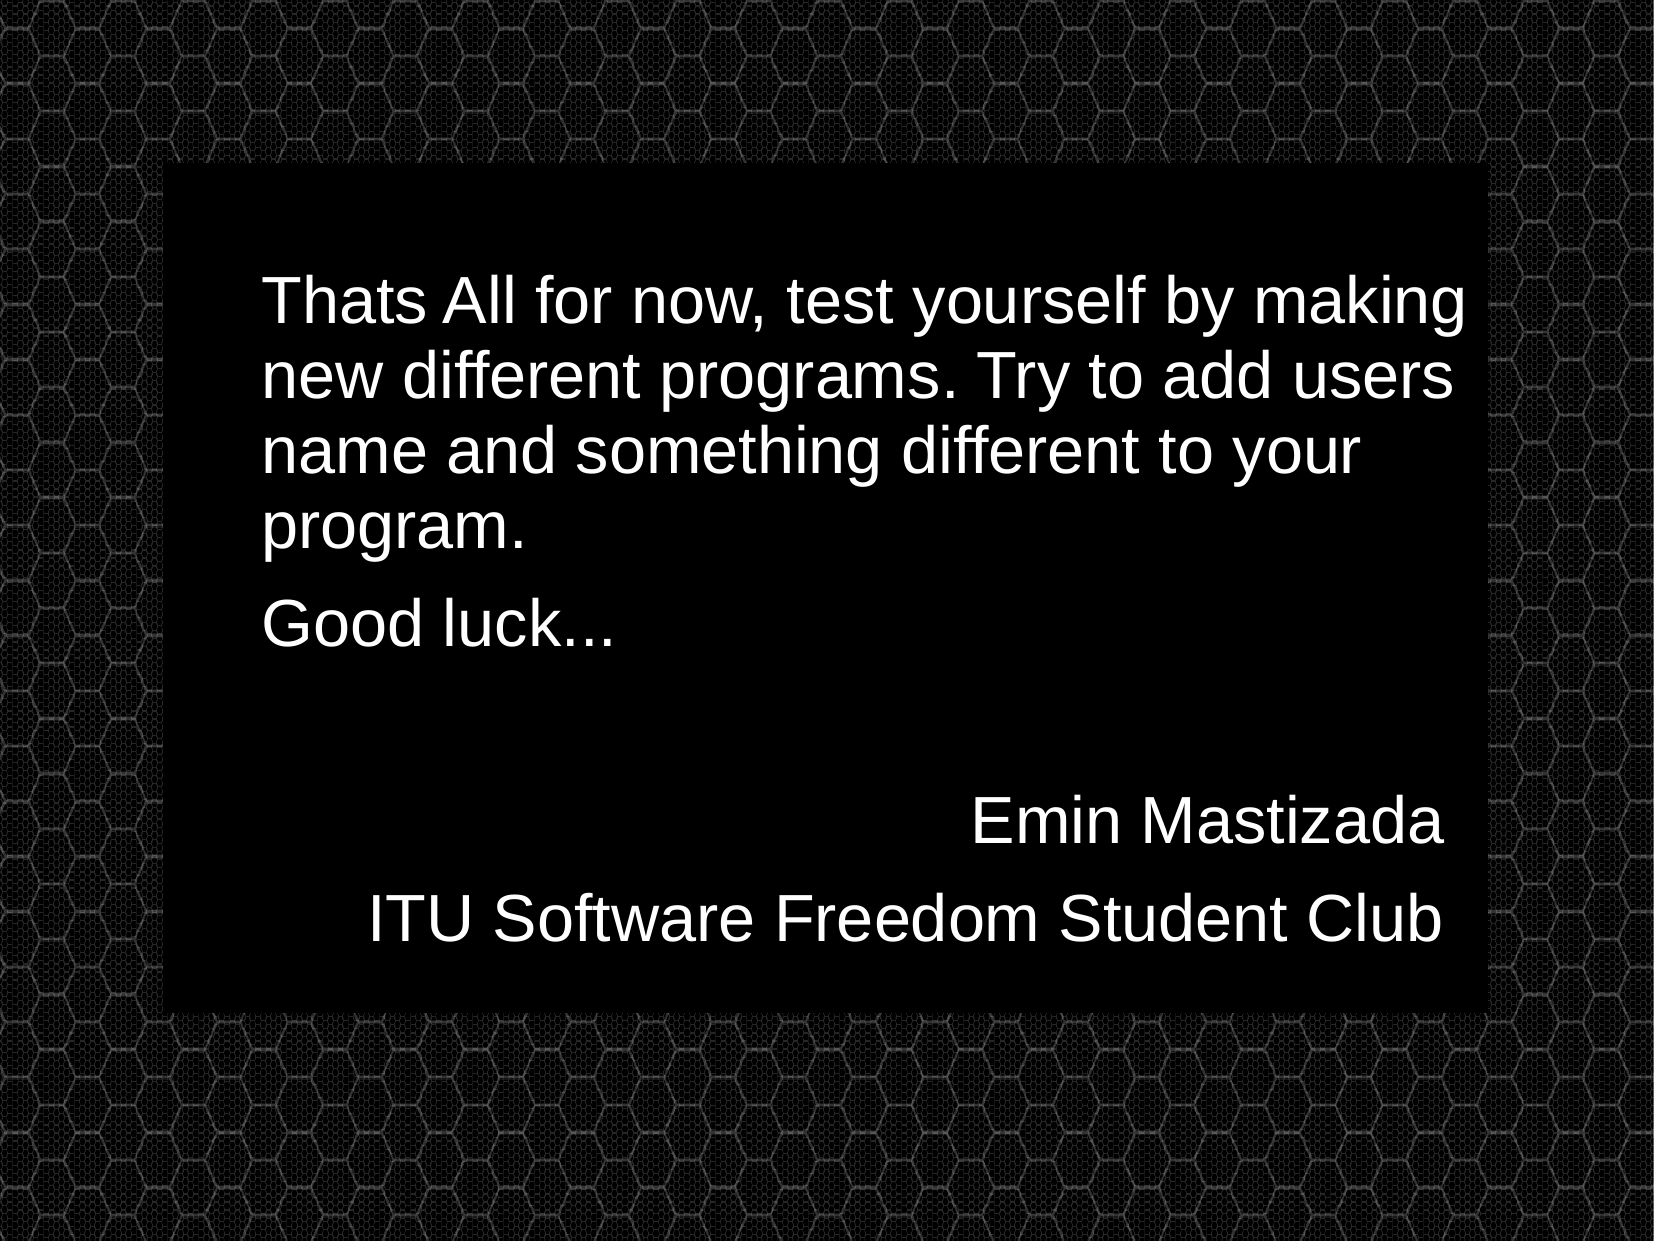

# Thats All for now, test yourself by making new different programs. Try to add users name and something different to your program.
Good luck...
Emin Mastizada
ITU Software Freedom Student Club